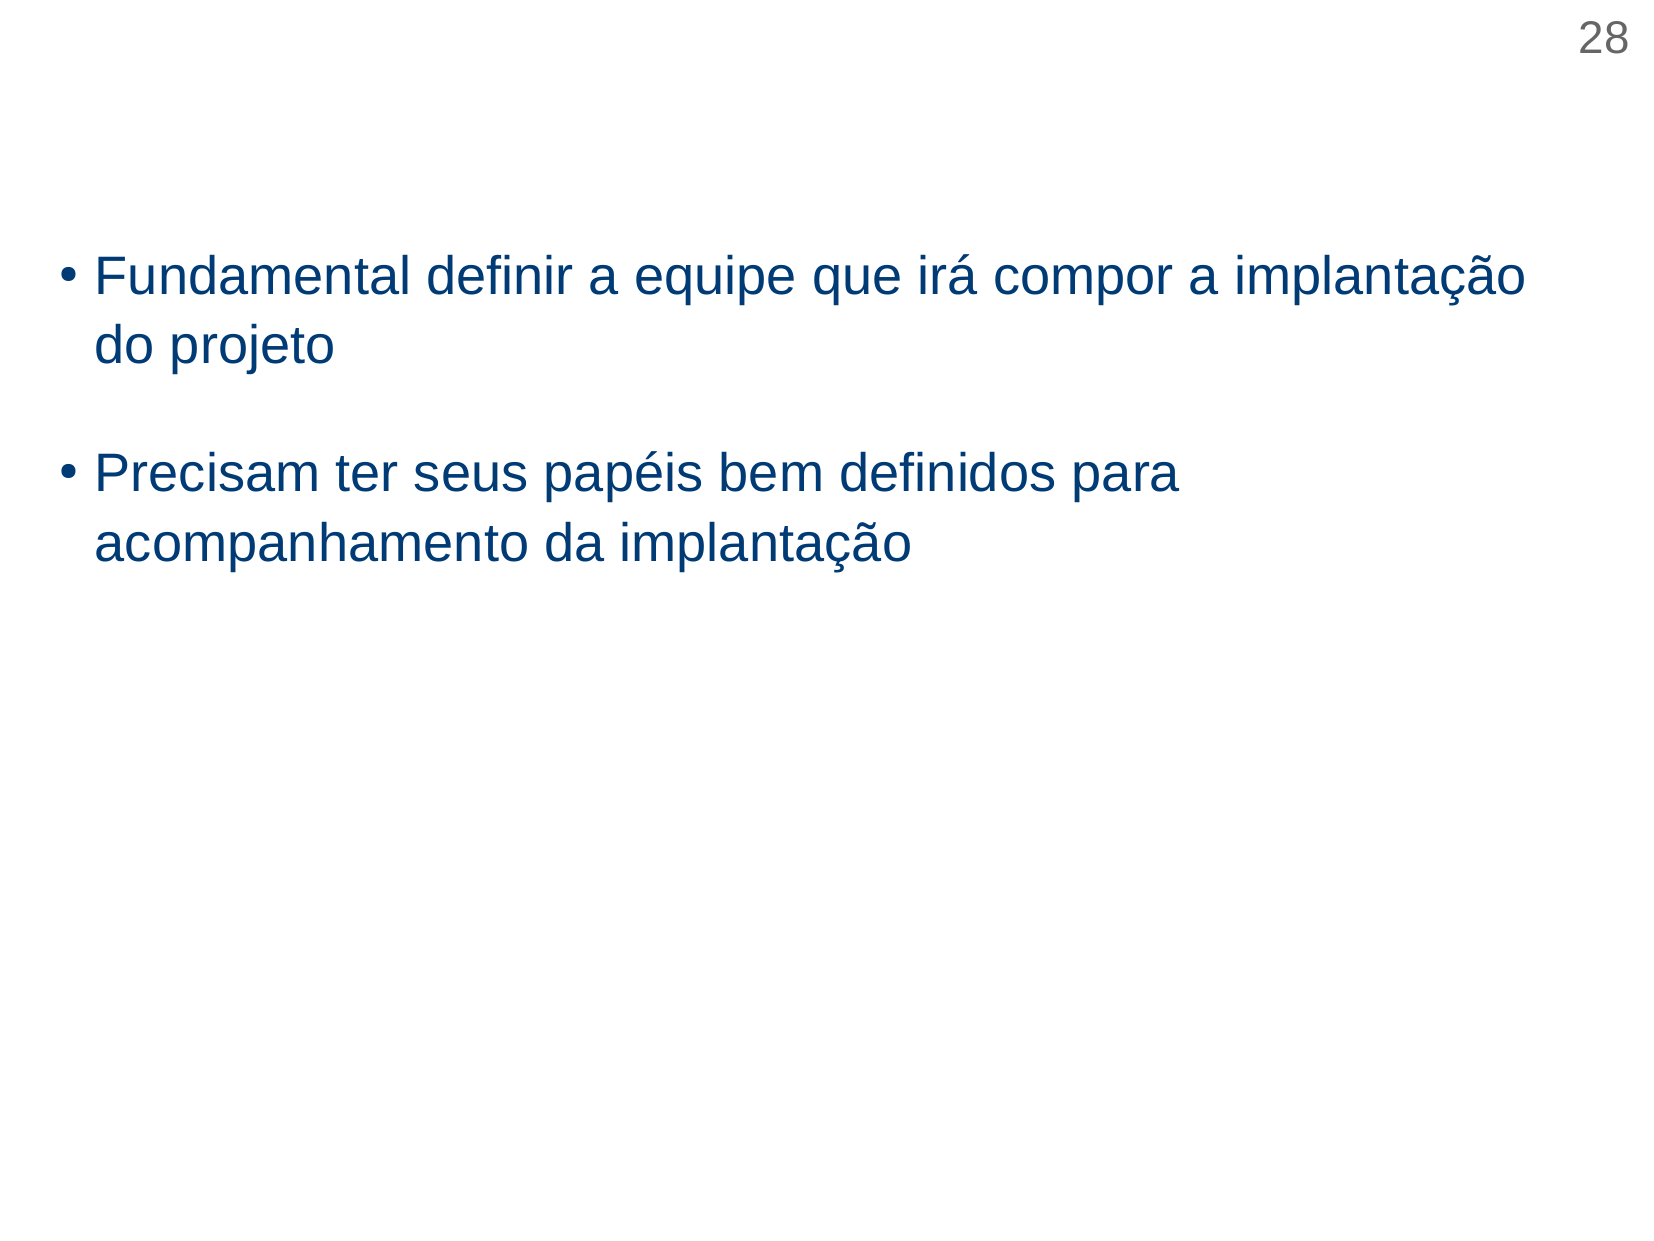

28
#
Fundamental definir a equipe que irá compor a implantação do projeto
Precisam ter seus papéis bem definidos para acompanhamento da implantação